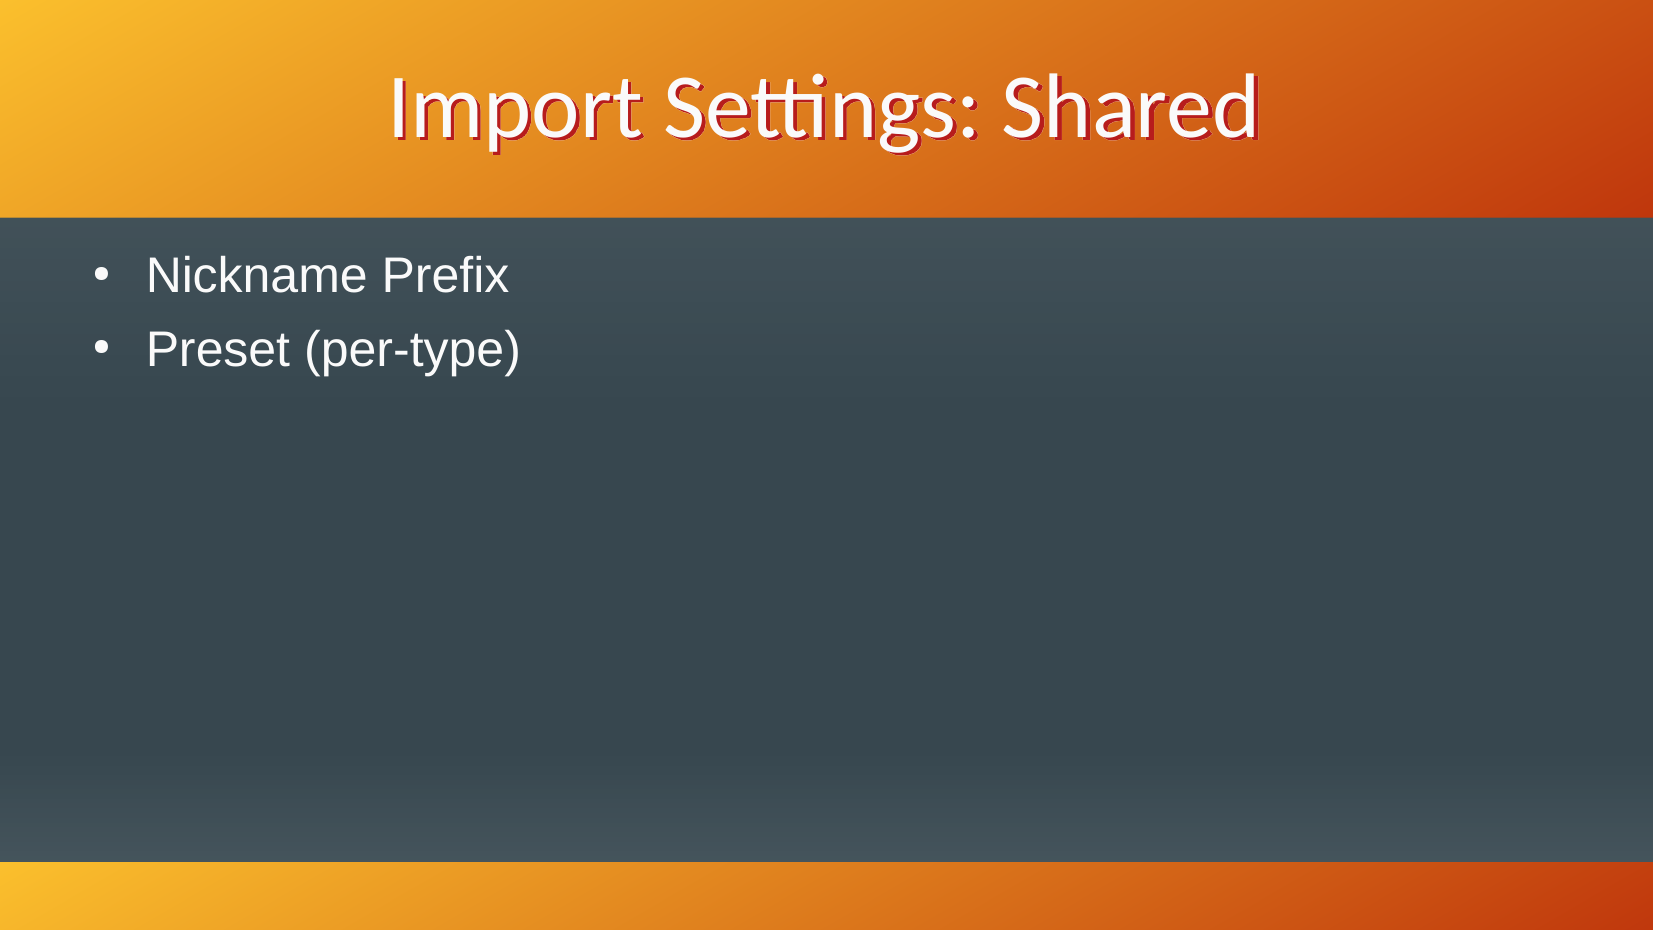

# Import Settings: Shared
Nickname Prefix
Preset (per-type)